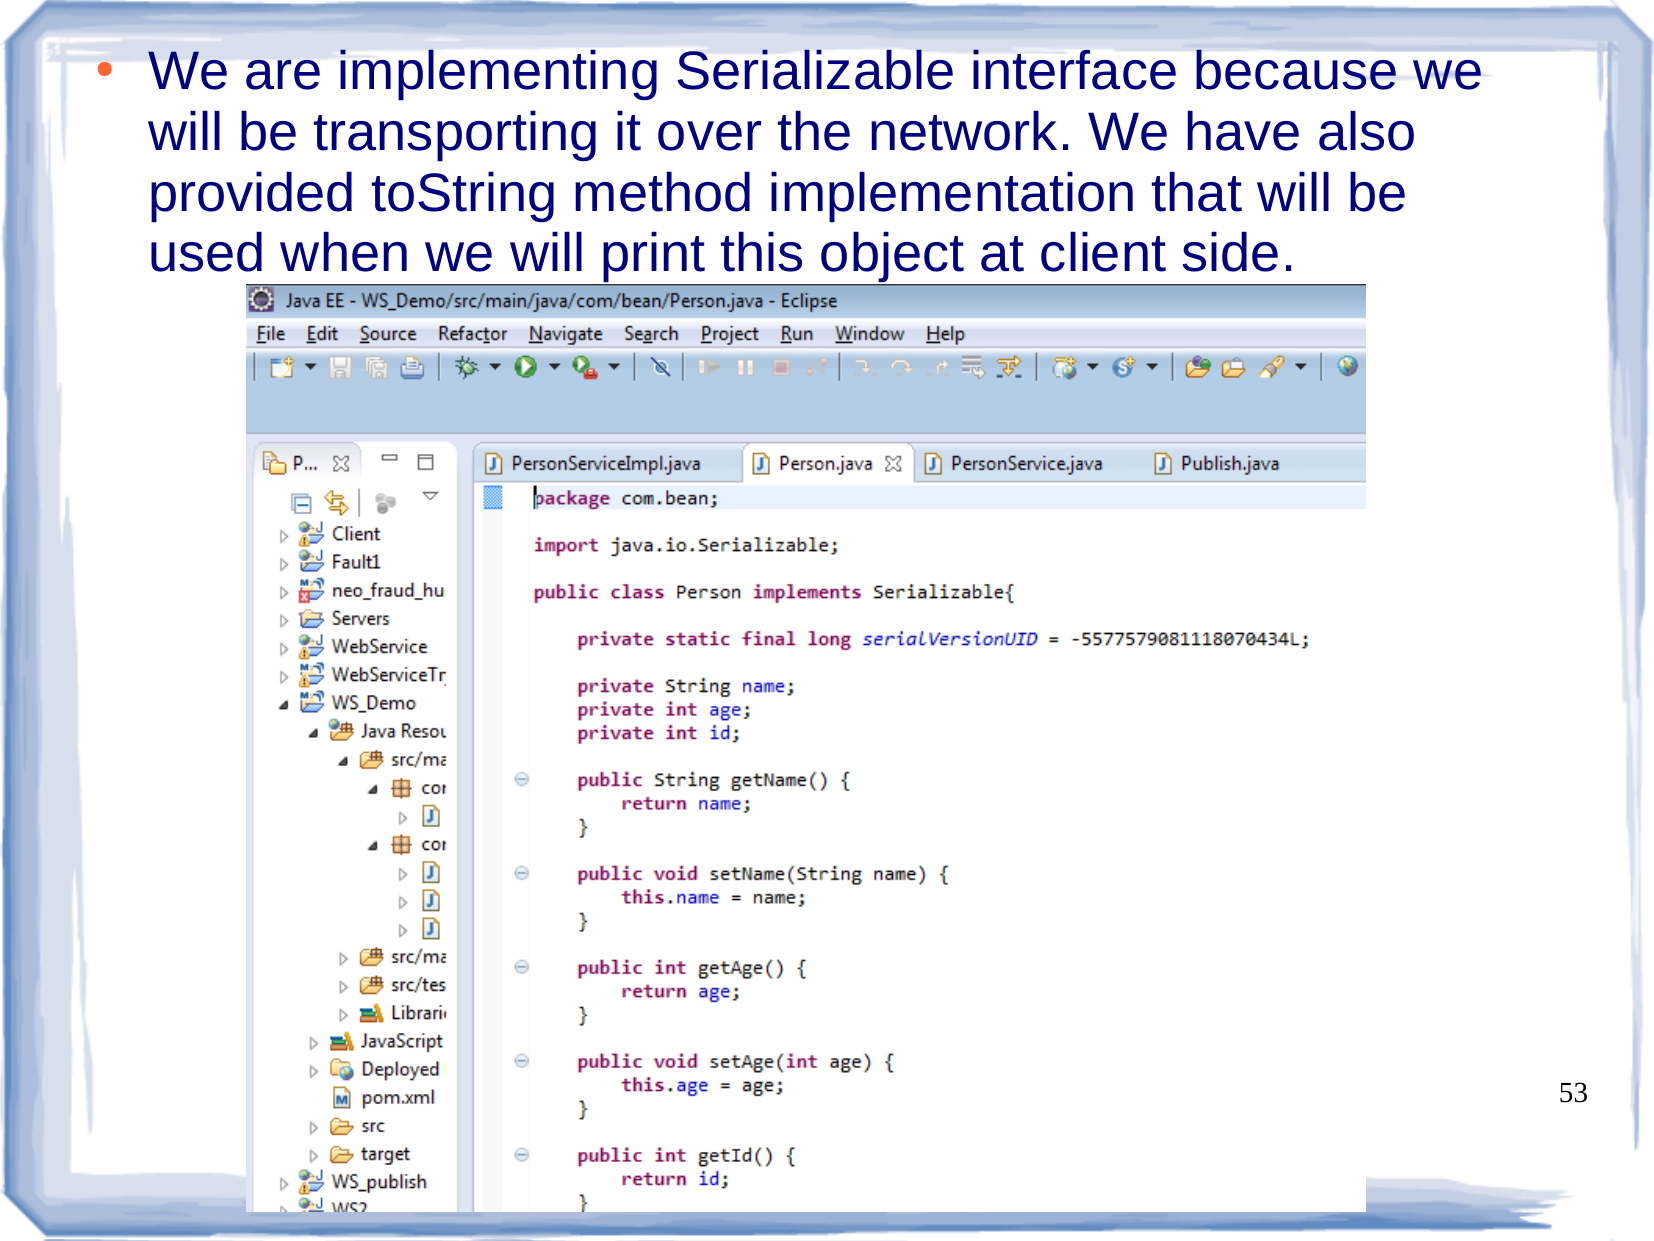

# We are implementing Serializable interface because we will be transporting it over the network. We have also provided toString method implementation that will be used when we will print this object at client side.
53